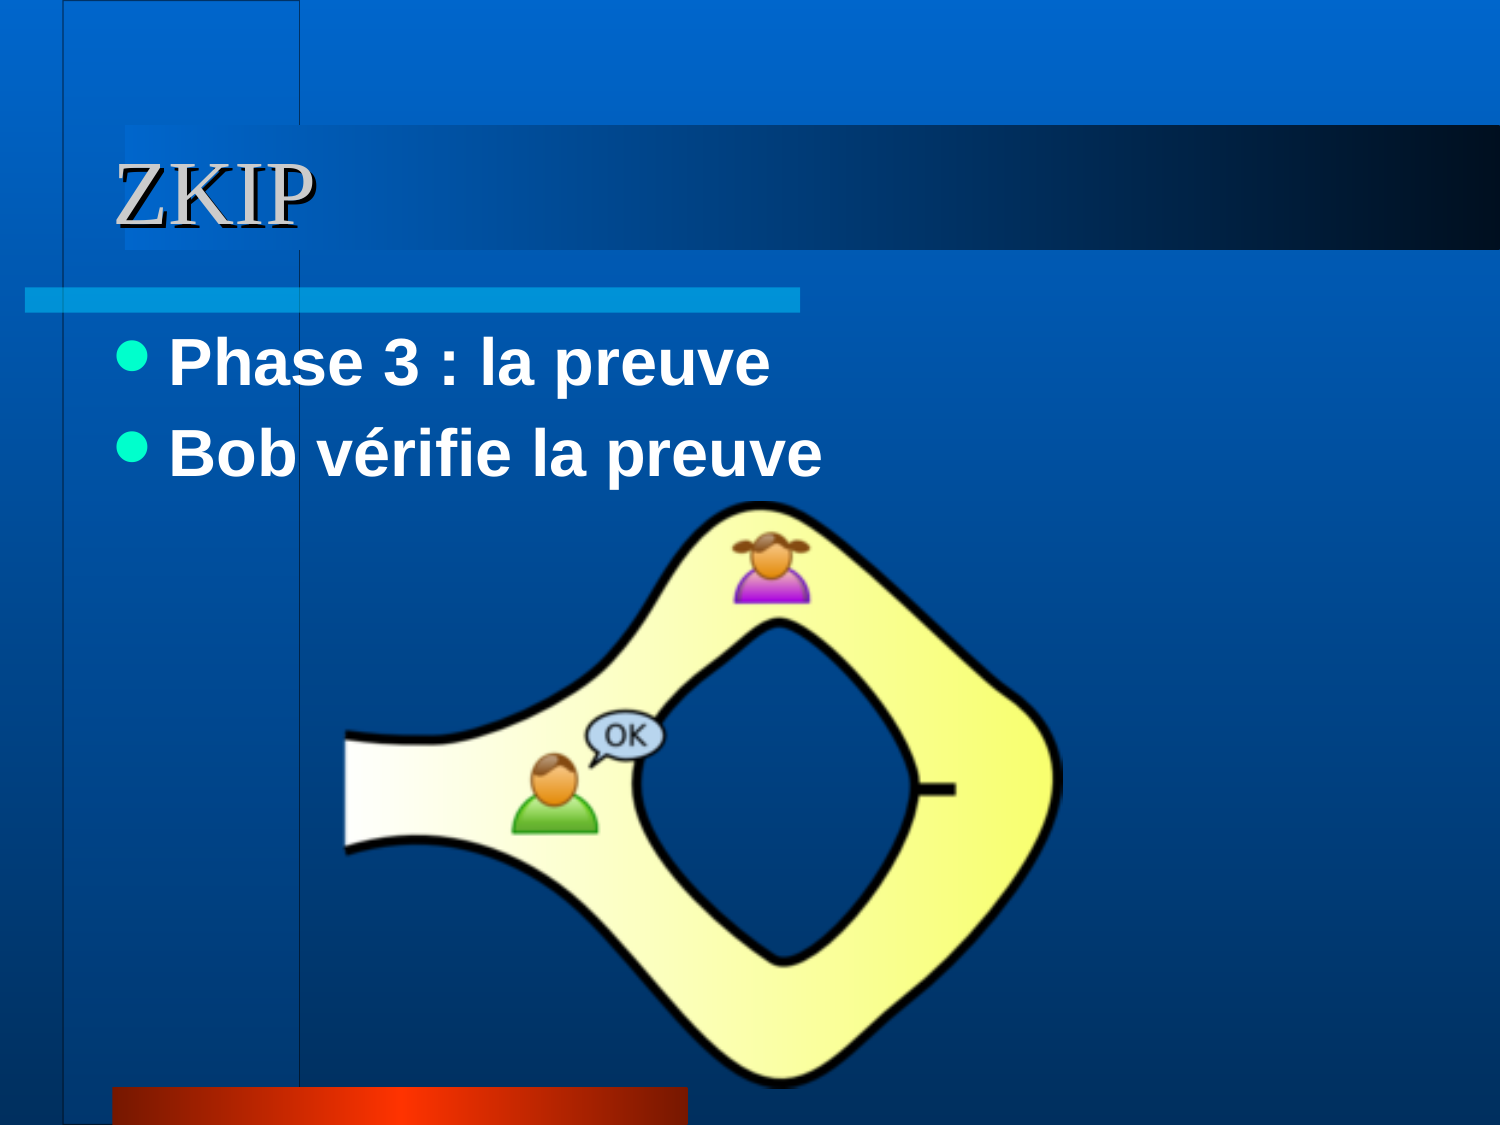

# ZKIP
Phase 3 : la preuve
Bob vérifie la preuve